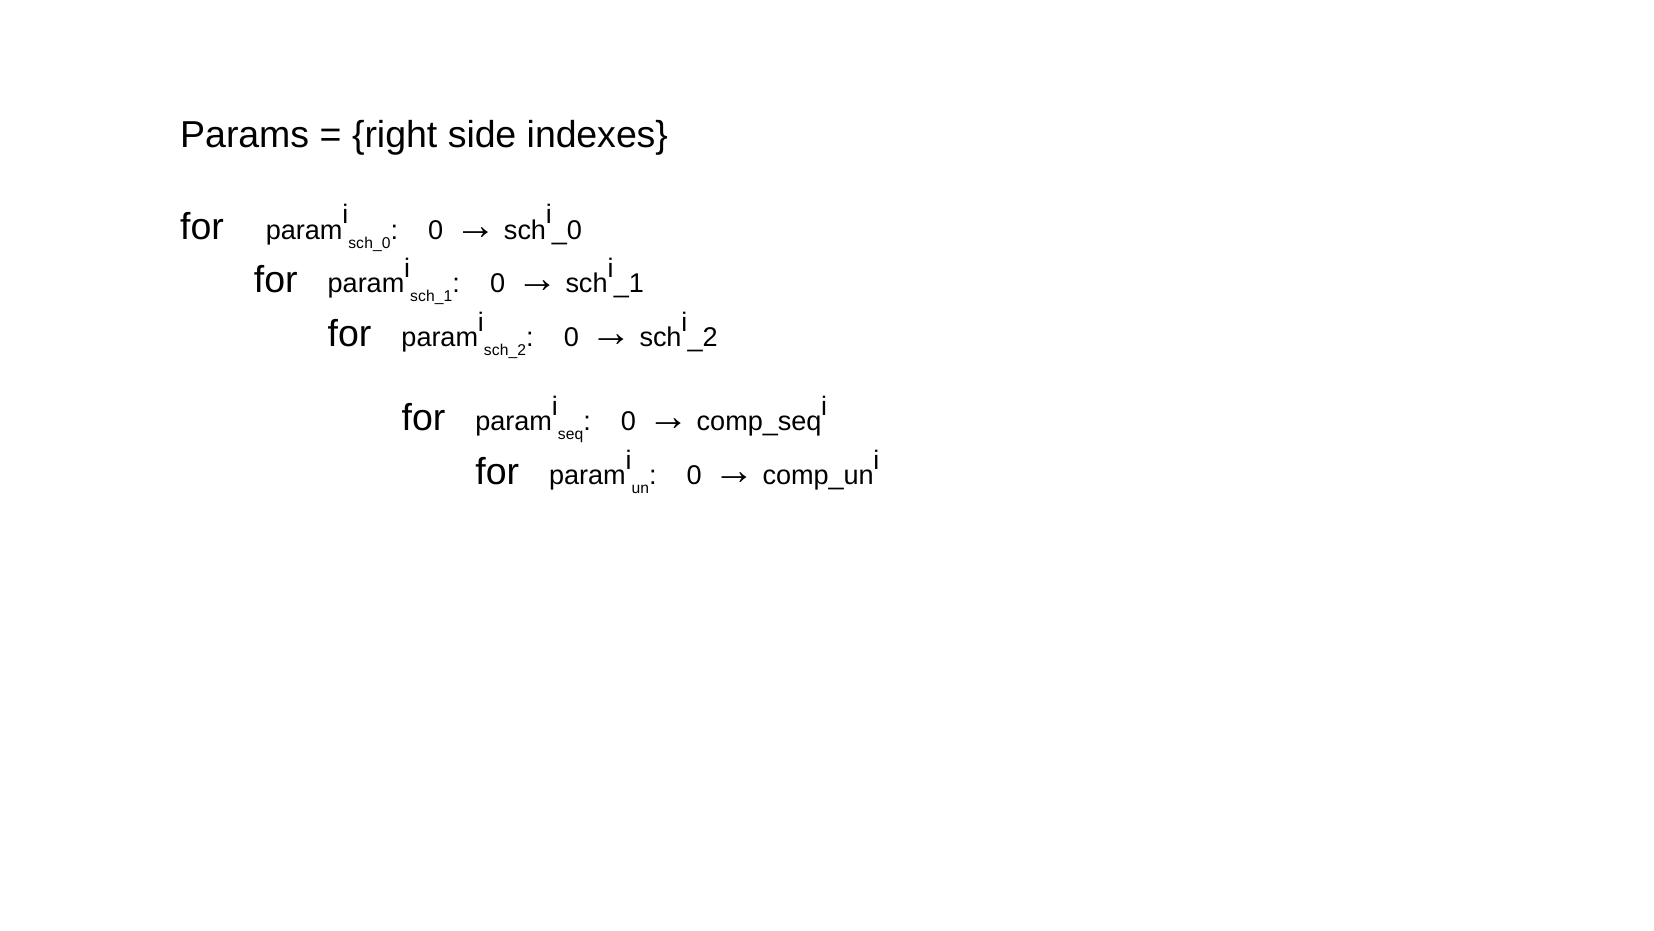

Params = {right side indexes}
for paramisch_0: 0 → schi_0
	for paramisch_1: 0 → schi_1
		for paramisch_2: 0 → schi_2
			for paramiseq: 0 → comp_seqi
				for paramiun: 0 → comp_uni